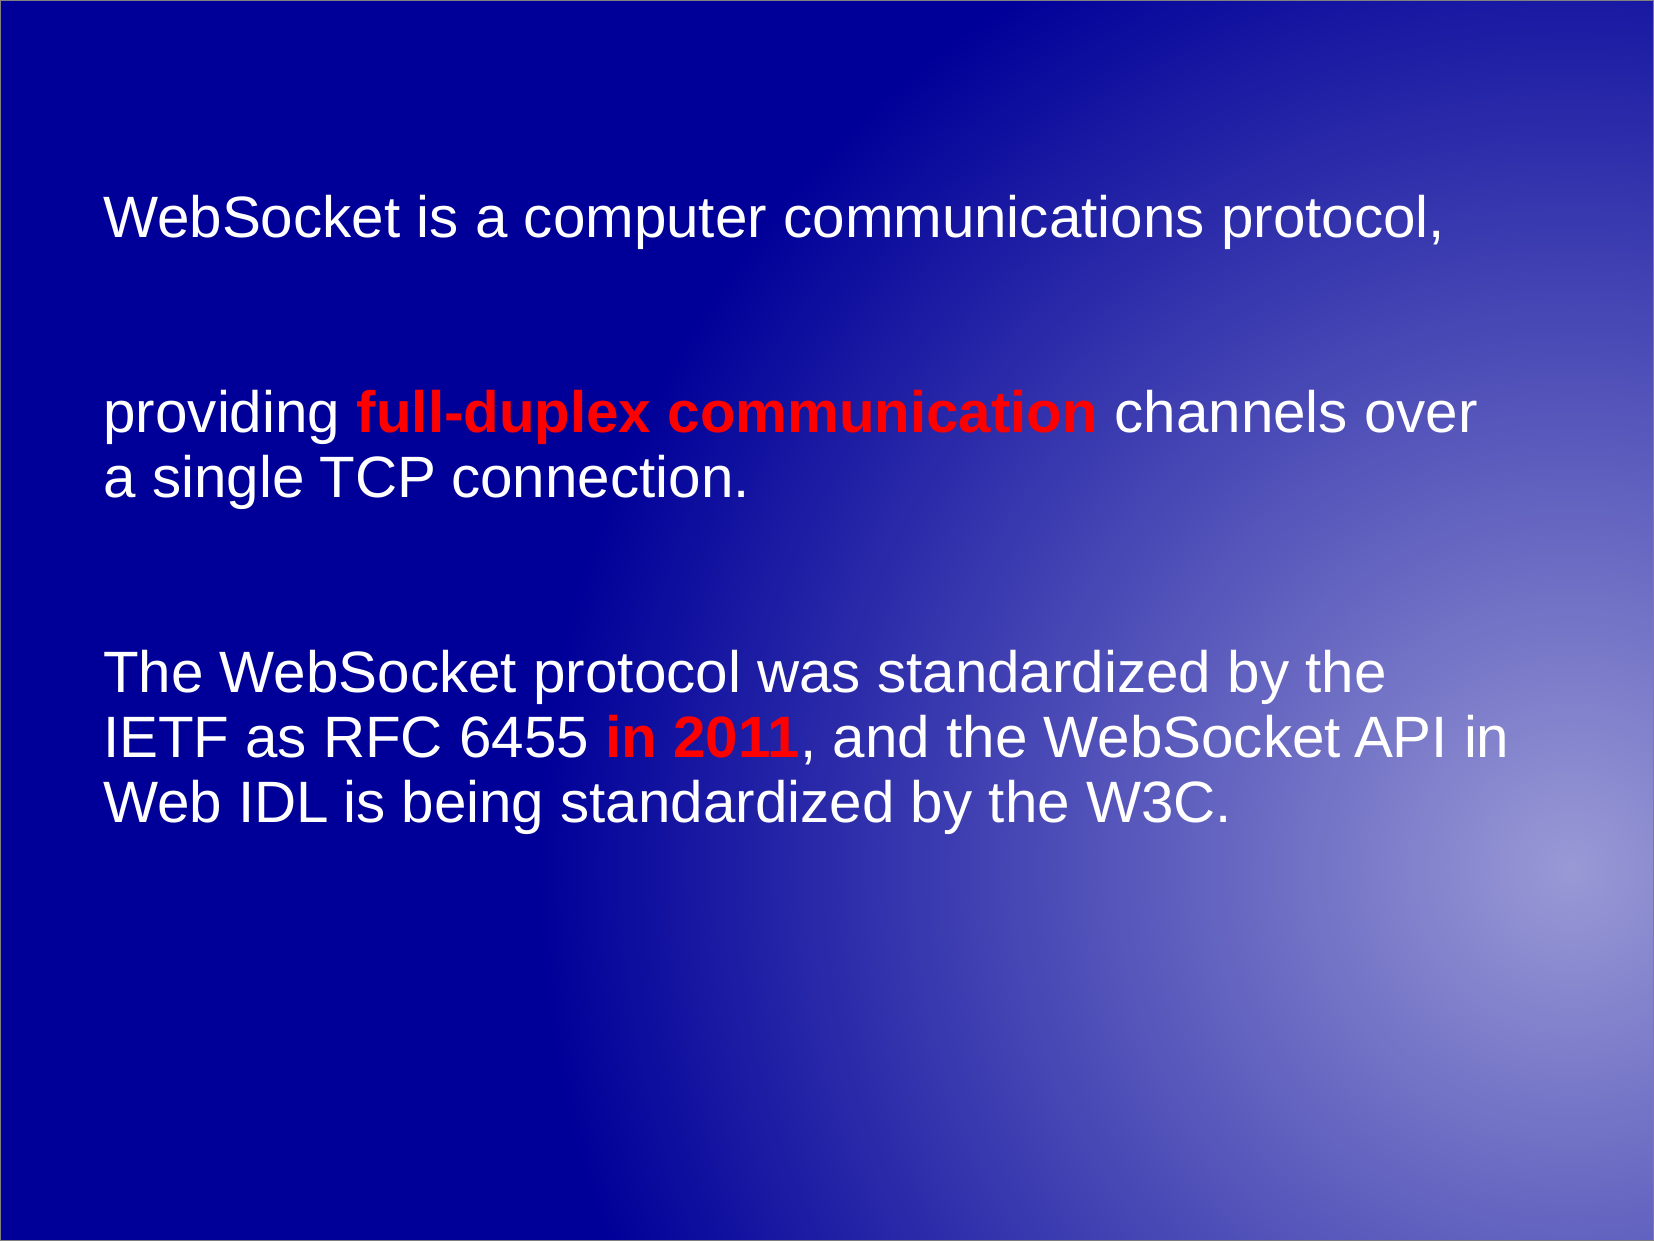

WebSocket is a computer communications protocol,
providing full-duplex communication channels over a single TCP connection.
The WebSocket protocol was standardized by the IETF as RFC 6455 in 2011, and the WebSocket API in Web IDL is being standardized by the W3C.